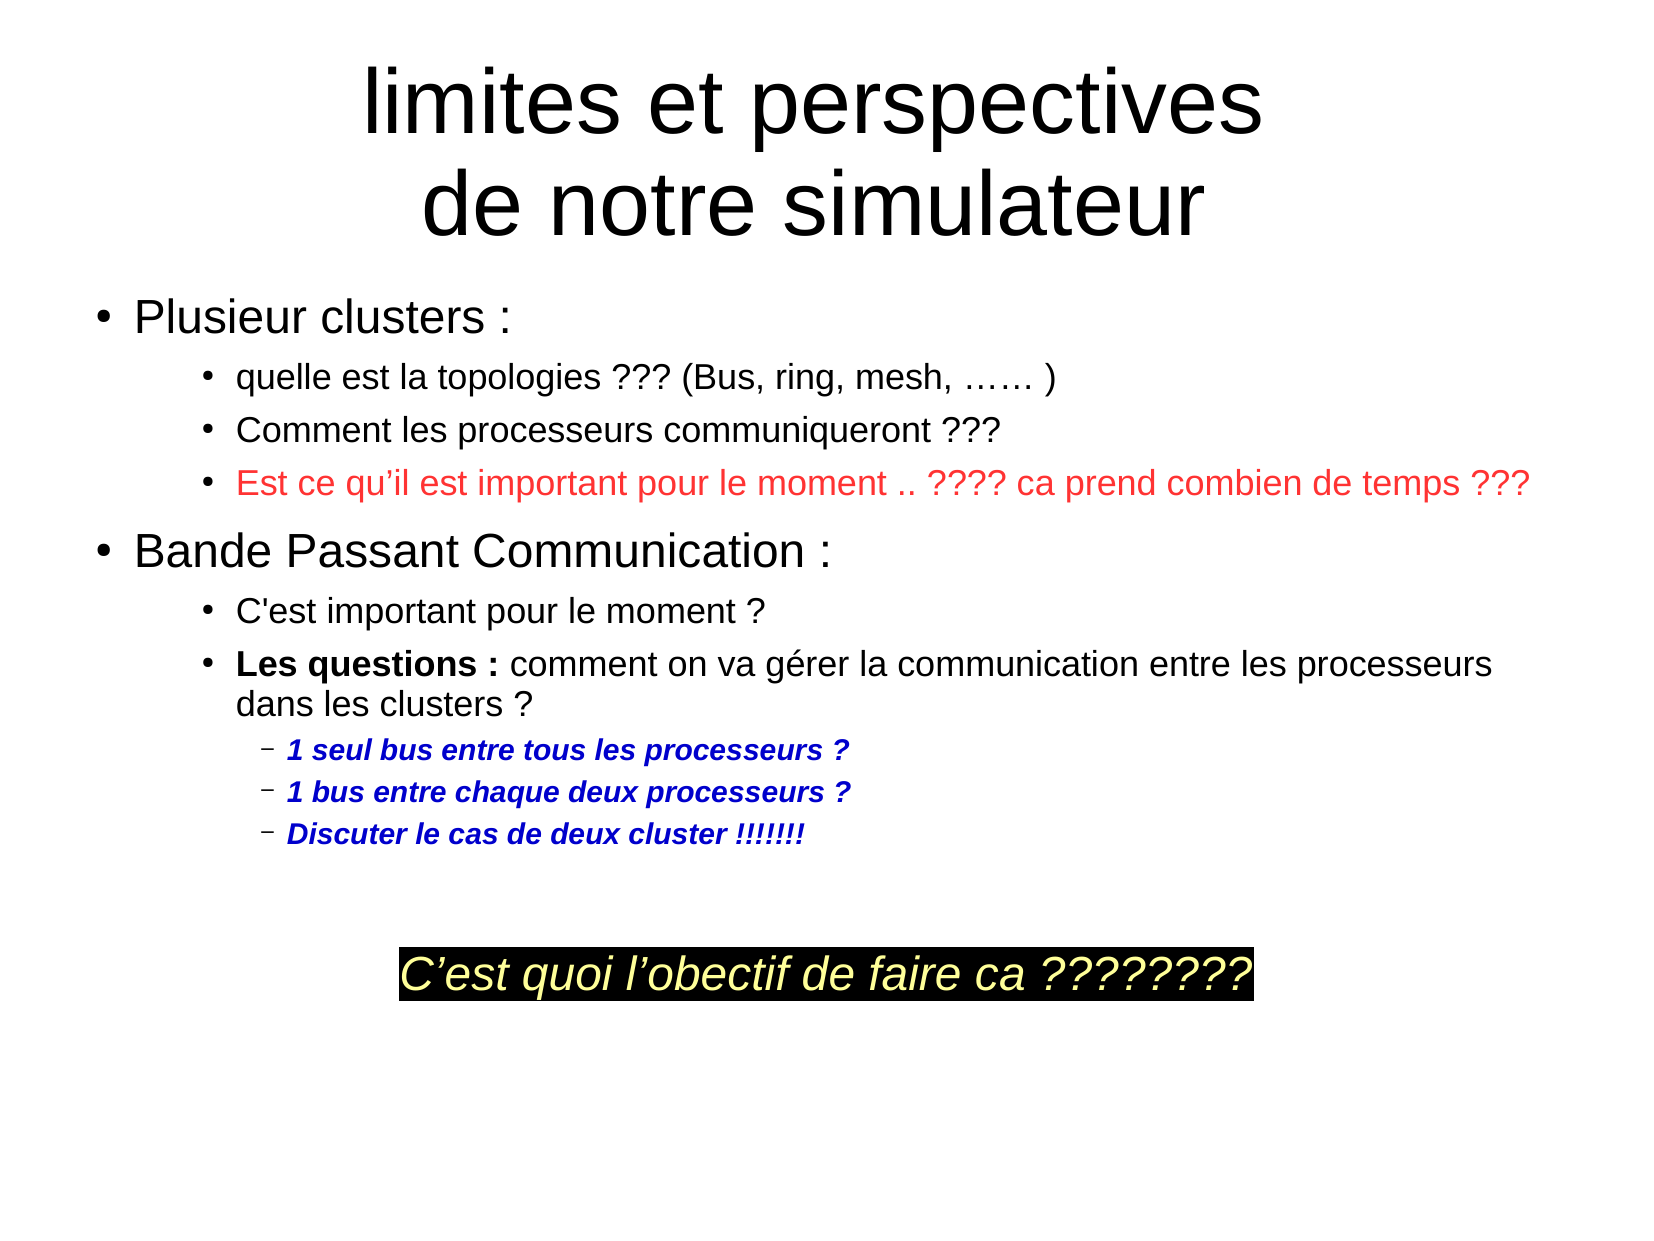

# limites et perspectives de notre simulateur
Plusieur clusters :
quelle est la topologies ??? (Bus, ring, mesh, …… )
Comment les processeurs communiqueront ???
Est ce qu’il est important pour le moment .. ???? ca prend combien de temps ???
Bande Passant Communication :
C'est important pour le moment ?
Les questions : comment on va gérer la communication entre les processeurs dans les clusters ?
1 seul bus entre tous les processeurs ?
1 bus entre chaque deux processeurs ?
Discuter le cas de deux cluster !!!!!!!
C’est quoi l’obectif de faire ca ????????